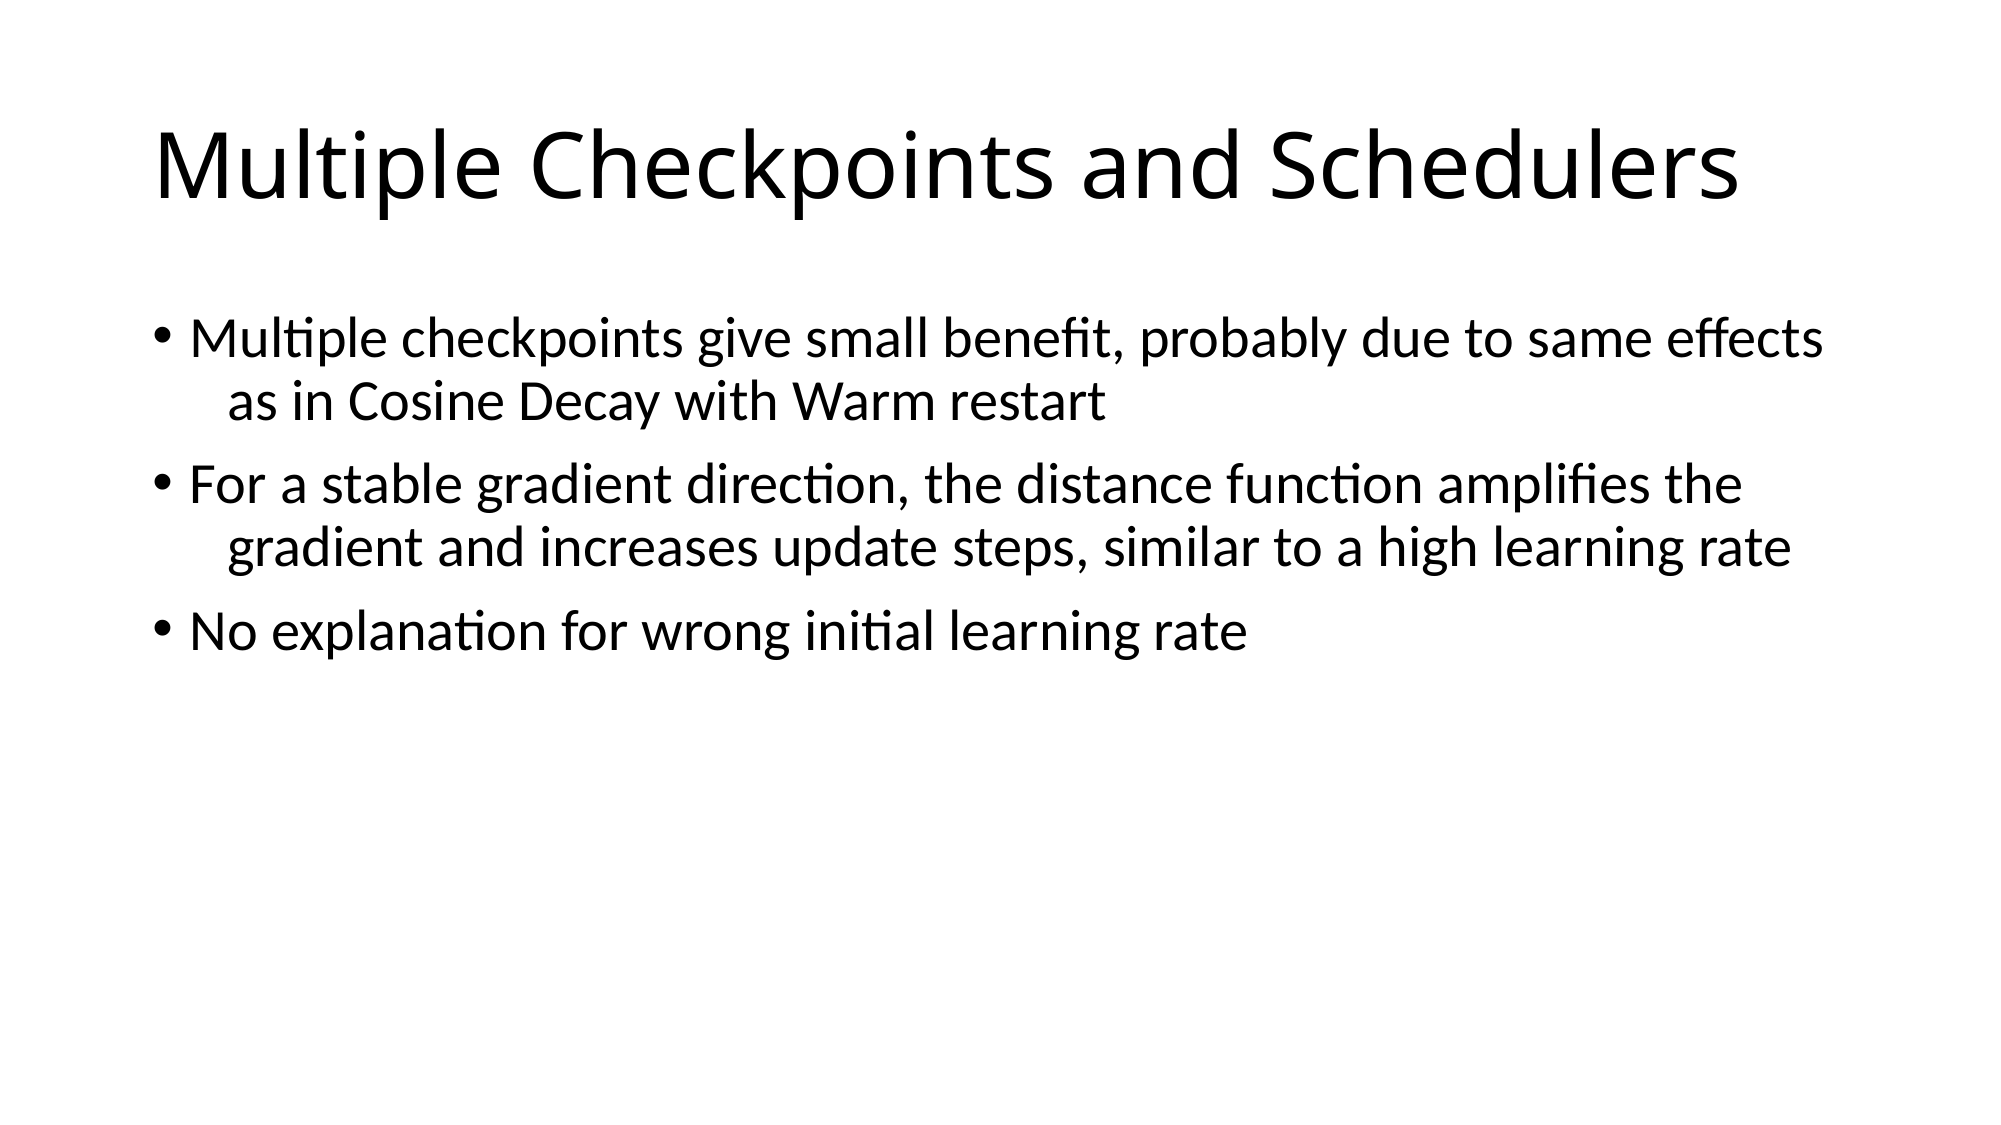

# Multiple Checkpoints and Schedulers
Multiple checkpoints give small benefit, probably due to same effects as in Cosine Decay with Warm restart
For a stable gradient direction, the distance function amplifies the gradient and increases update steps, similar to a high learning rate
No explanation for wrong initial learning rate